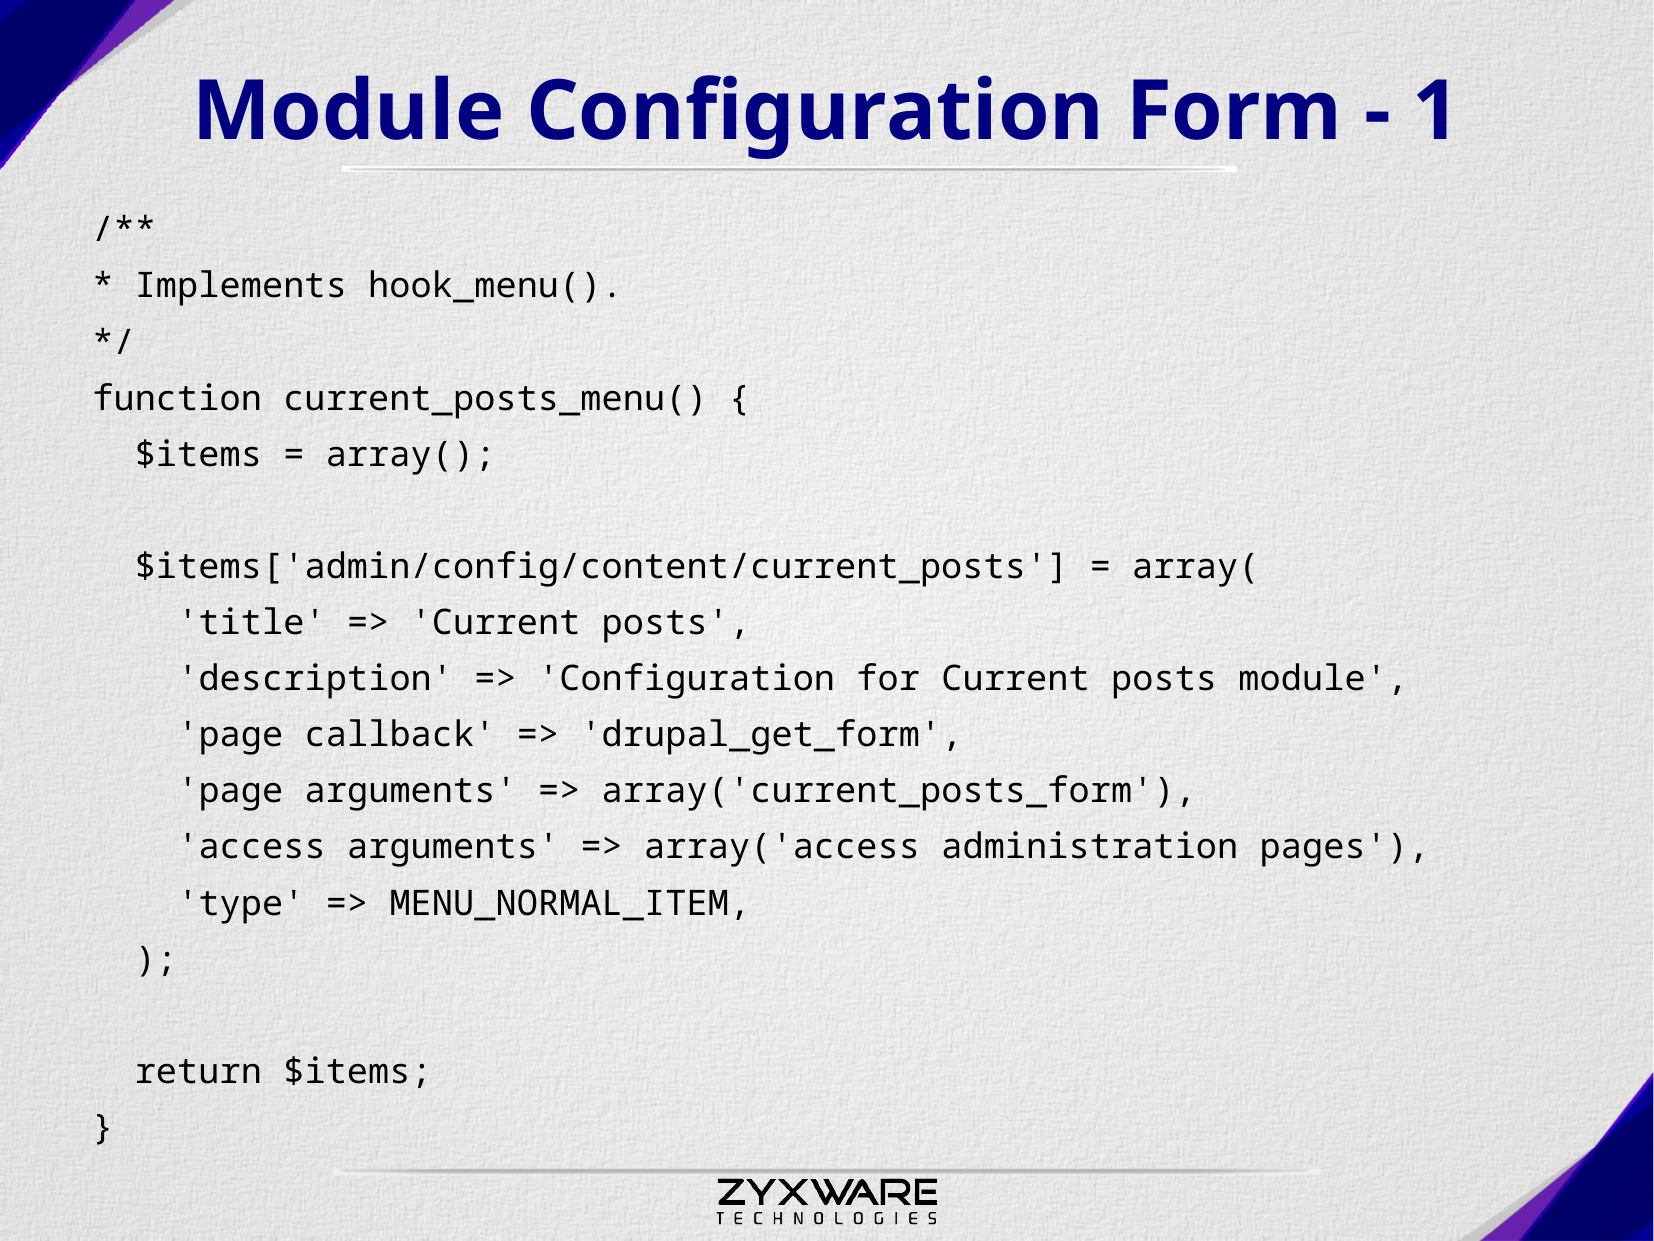

# Module Configuration Form - 1
/**
* Implements hook_menu().
*/
function current_posts_menu() {
 $items = array();
 $items['admin/config/content/current_posts'] = array(
 'title' => 'Current posts',
 'description' => 'Configuration for Current posts module',
 'page callback' => 'drupal_get_form',
 'page arguments' => array('current_posts_form'),
 'access arguments' => array('access administration pages'),
 'type' => MENU_NORMAL_ITEM,
 );
 return $items;
}